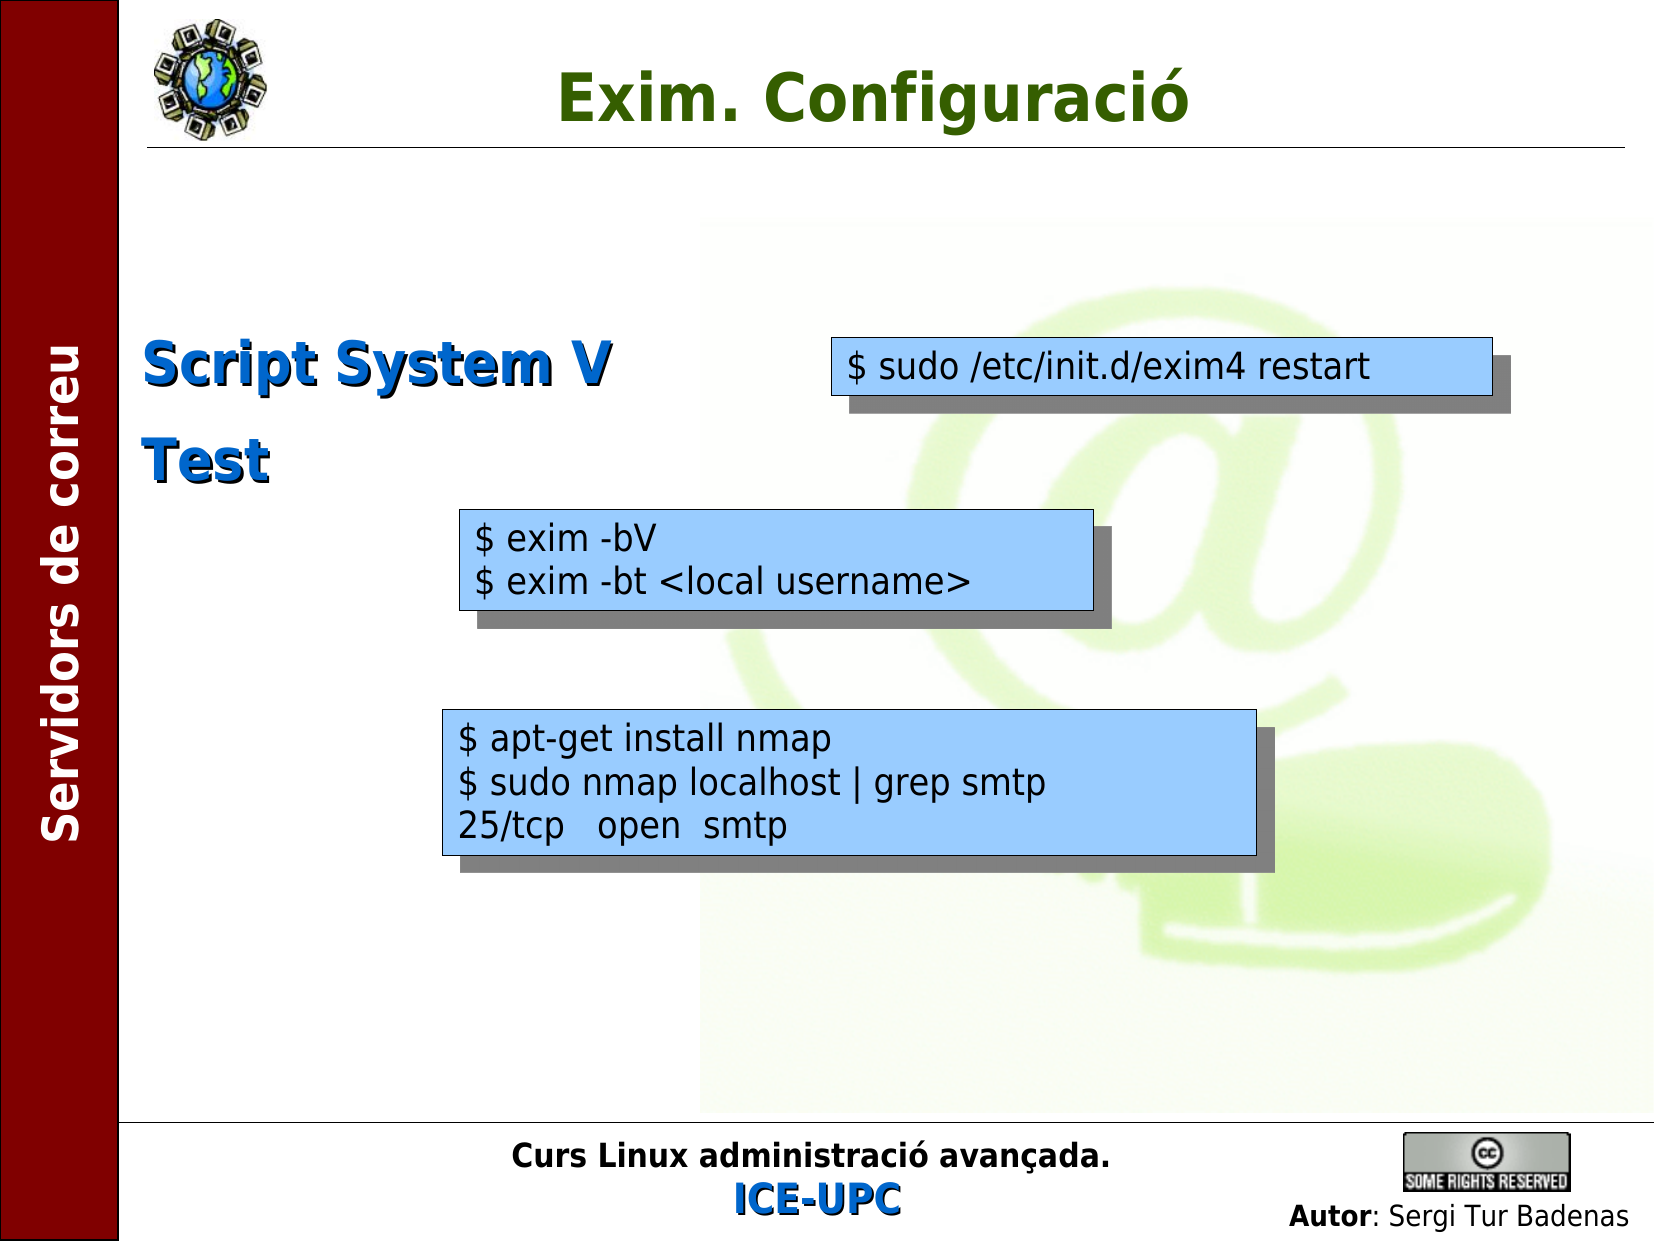

# Exim. Configuració
Script System V
Test
$ sudo /etc/init.d/exim4 restart
$ exim -bV
$ exim -bt <local username>
$ apt-get install nmap
$ sudo nmap localhost | grep smtp
25/tcp open smtp